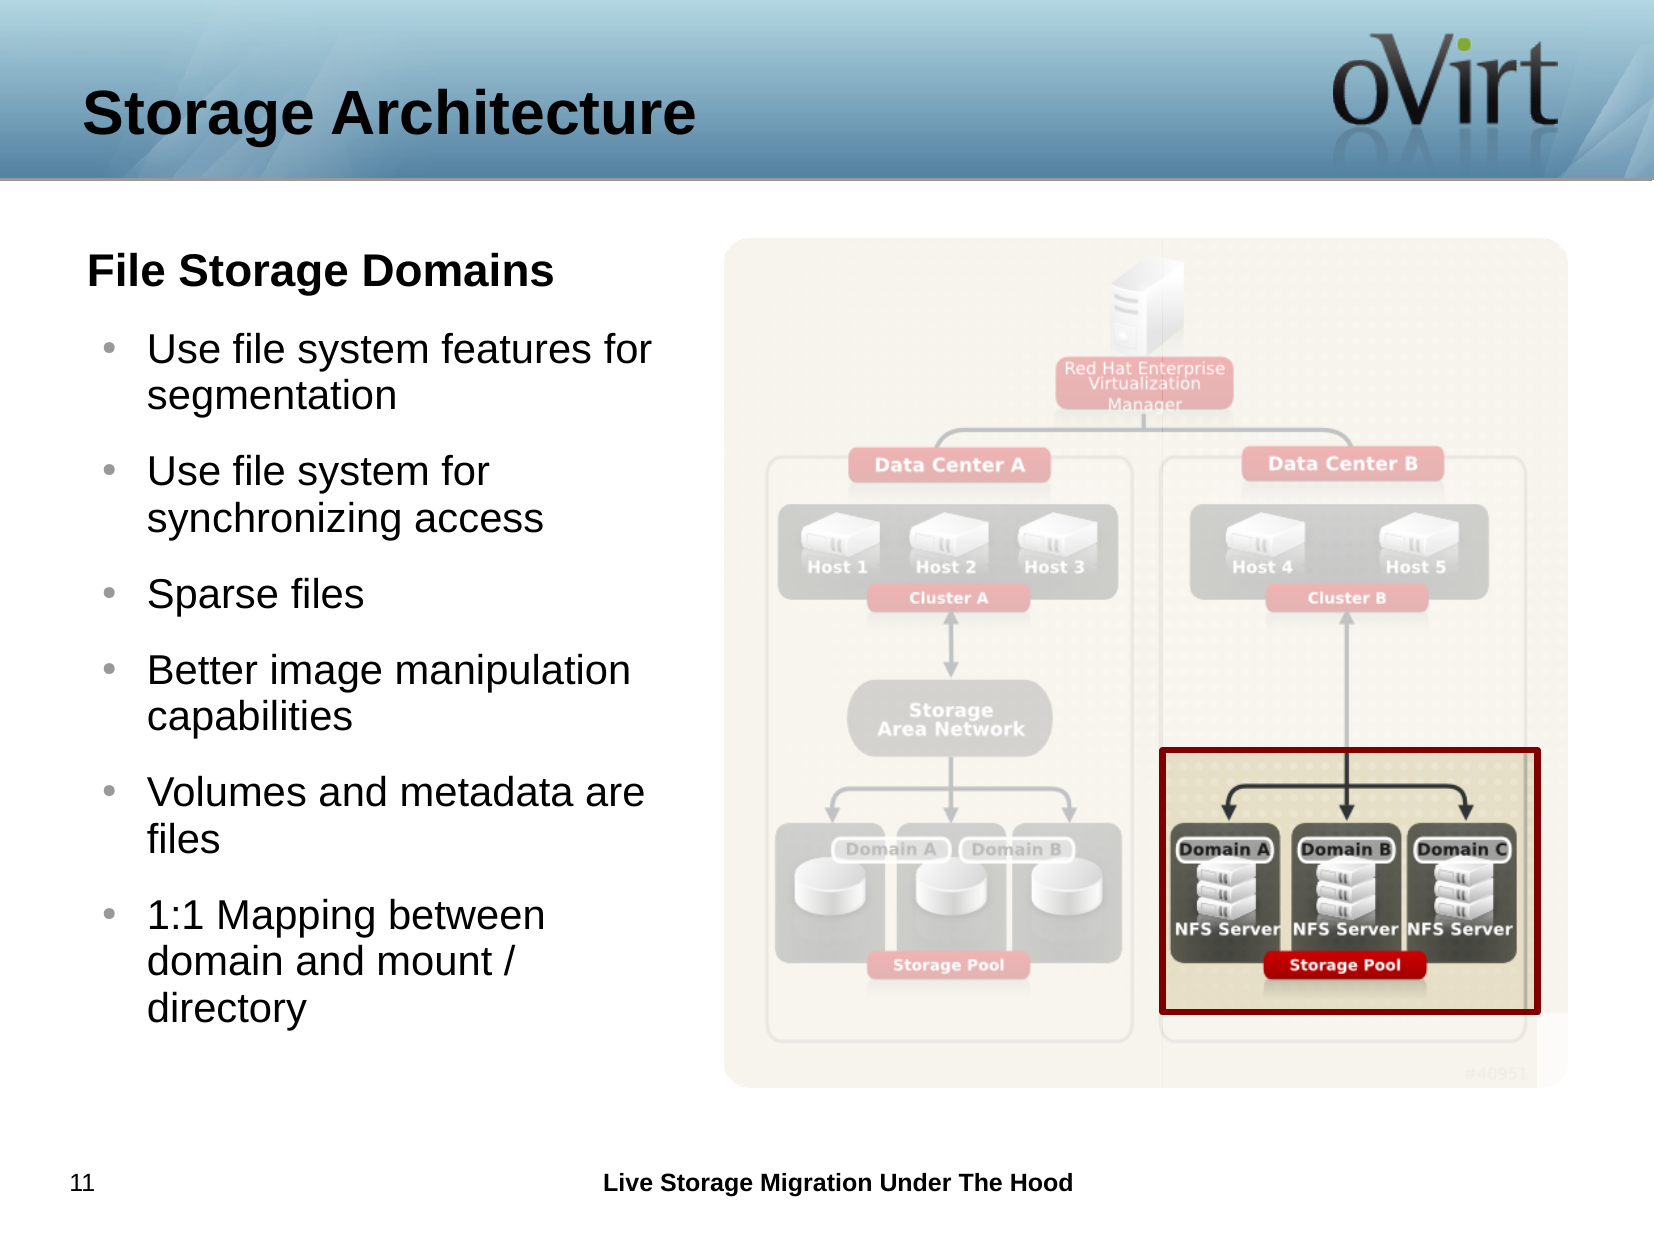

# Storage Architecture
File Storage Domains
Use file system features for segmentation
Use file system for synchronizing access
Sparse files
Better image manipulation capabilities
Volumes and metadata are files
1:1 Mapping between domain and mount / directory